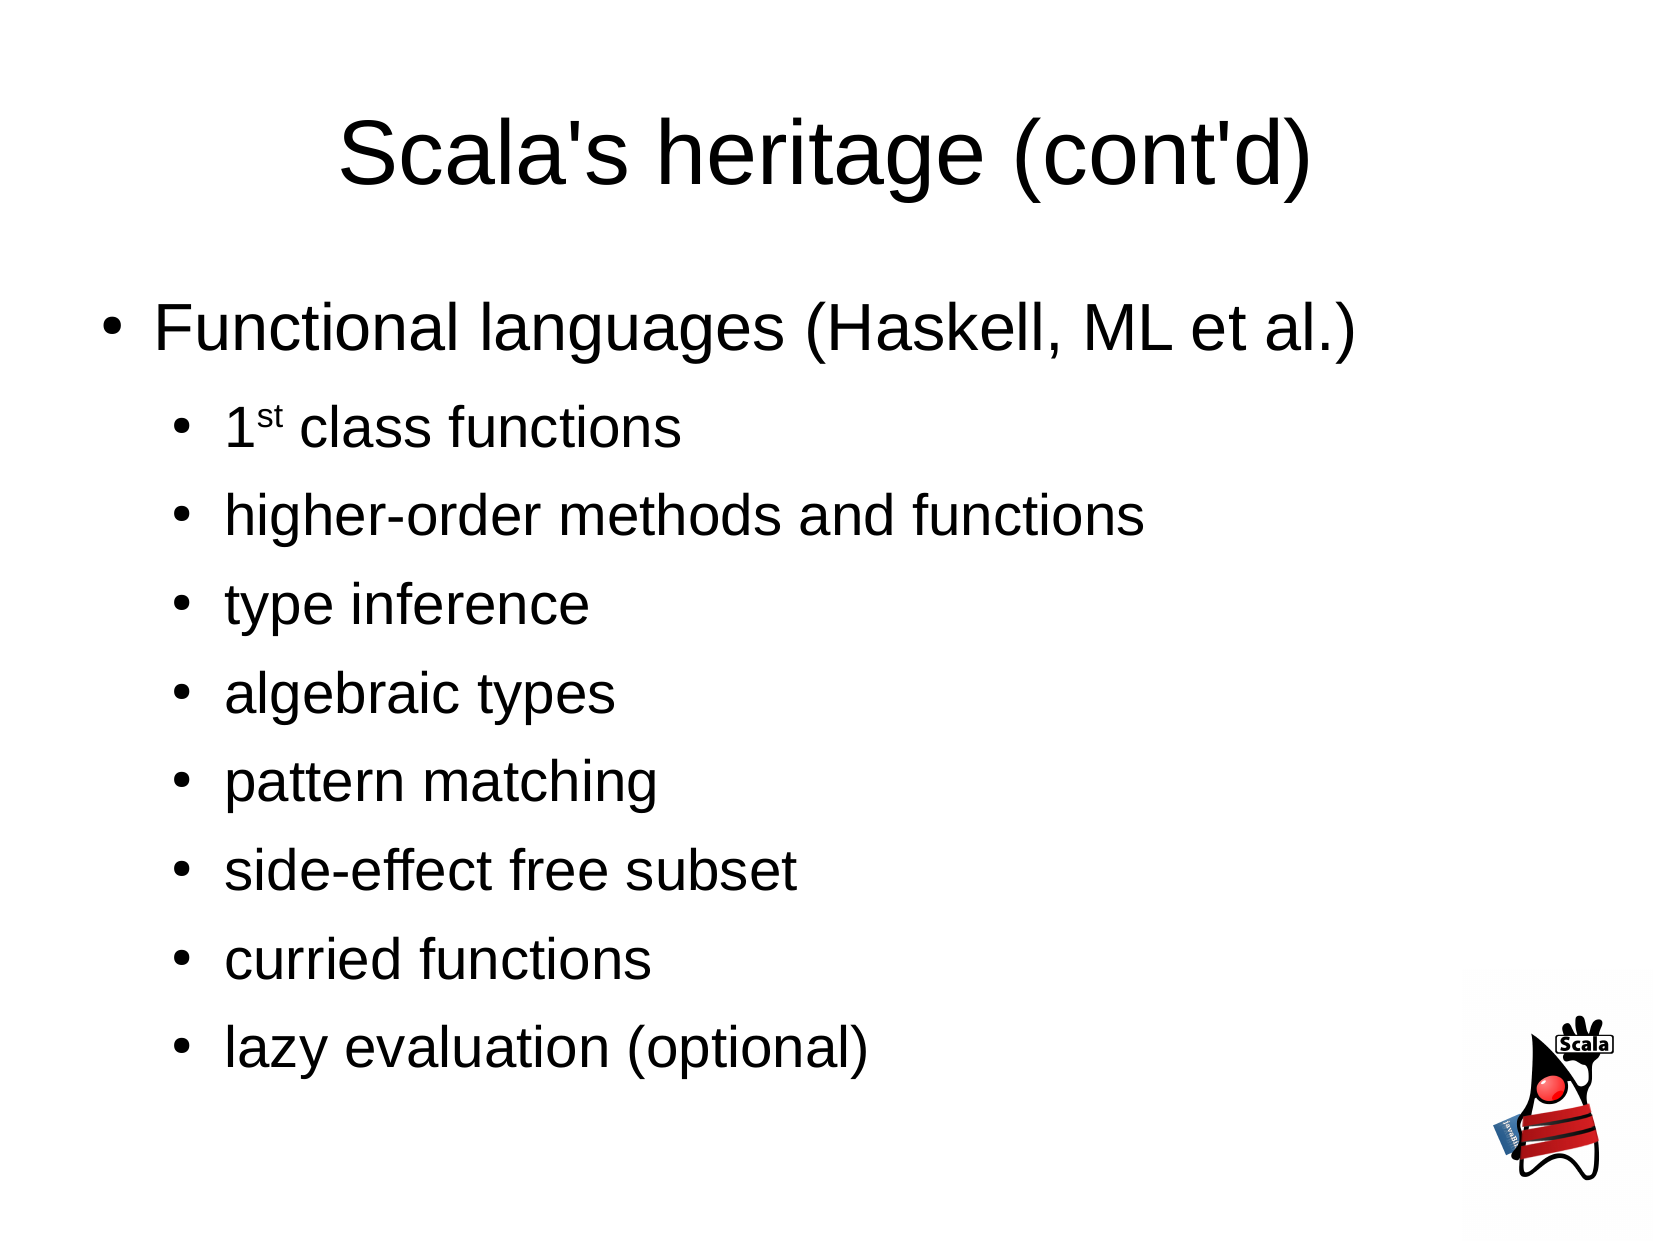

# Scala's heritage (cont'd)
Functional languages (Haskell, ML et al.)
1st class functions
higher-order methods and functions
type inference
algebraic types
pattern matching
side-effect free subset
curried functions
lazy evaluation (optional)